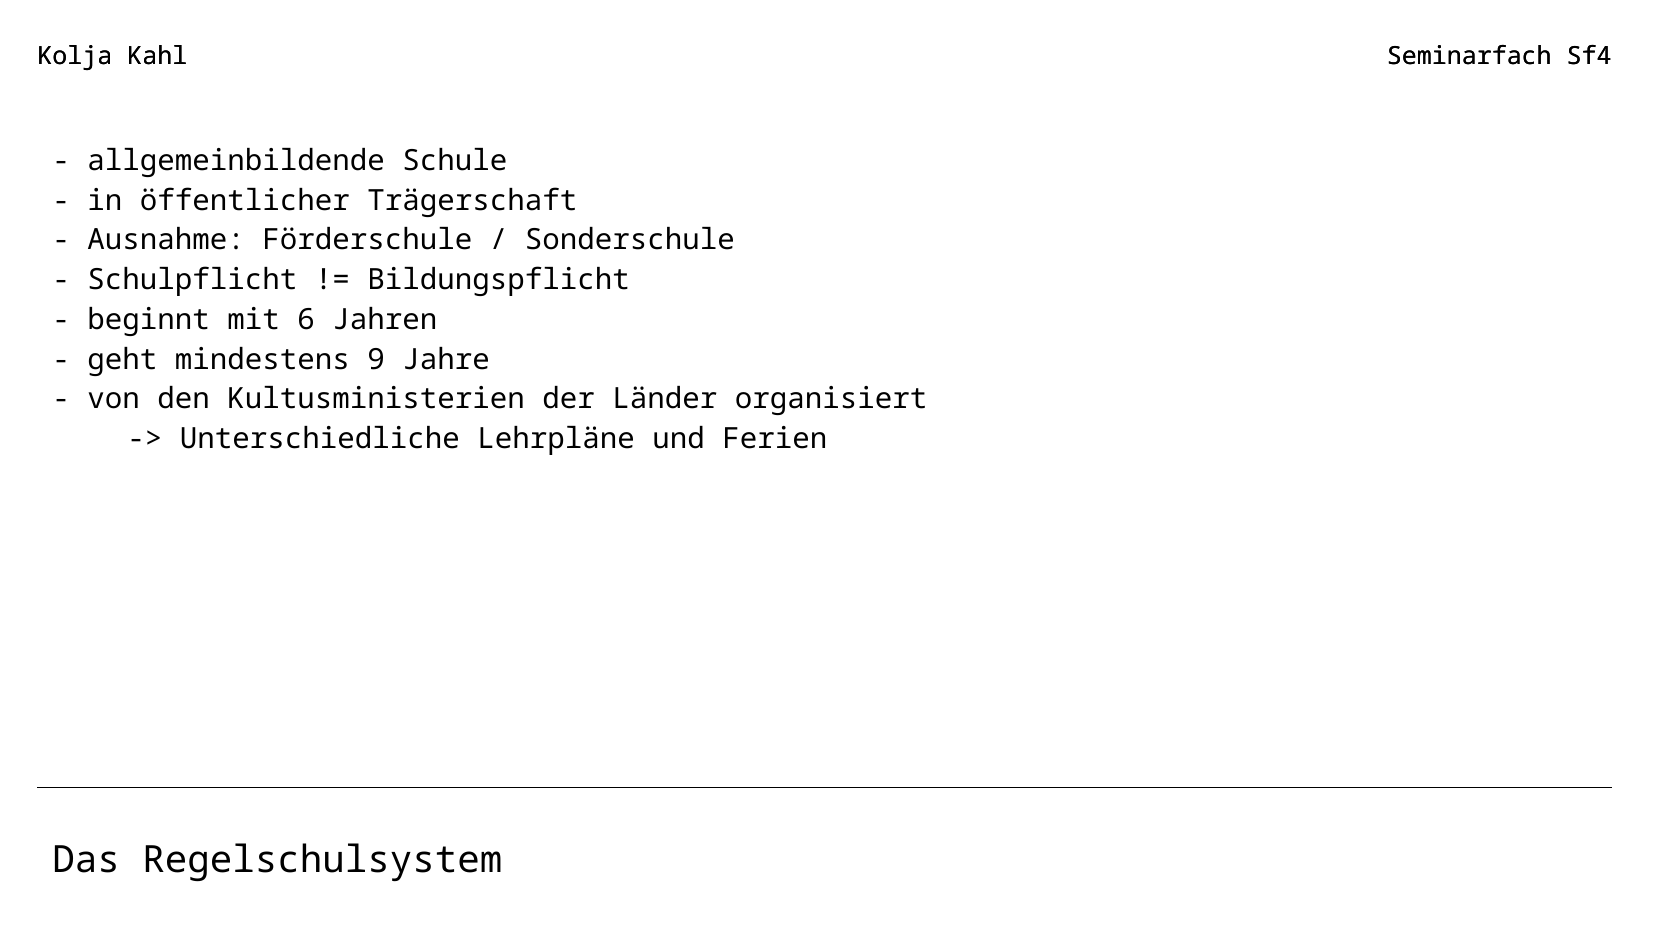

Kolja Kahl
Seminarfach Sf4
Kolja Kahl
Seminarfach Sf4
- allgemeinbildende Schule
- in öffentlicher Trägerschaft
- Ausnahme: Förderschule / Sonderschule
- Schulpflicht != Bildungspflicht
- beginnt mit 6 Jahren
- geht mindestens 9 Jahre
- von den Kultusministerien der Länder organisiert
	-> Unterschiedliche Lehrpläne und Ferien
Das Regelschulsystem